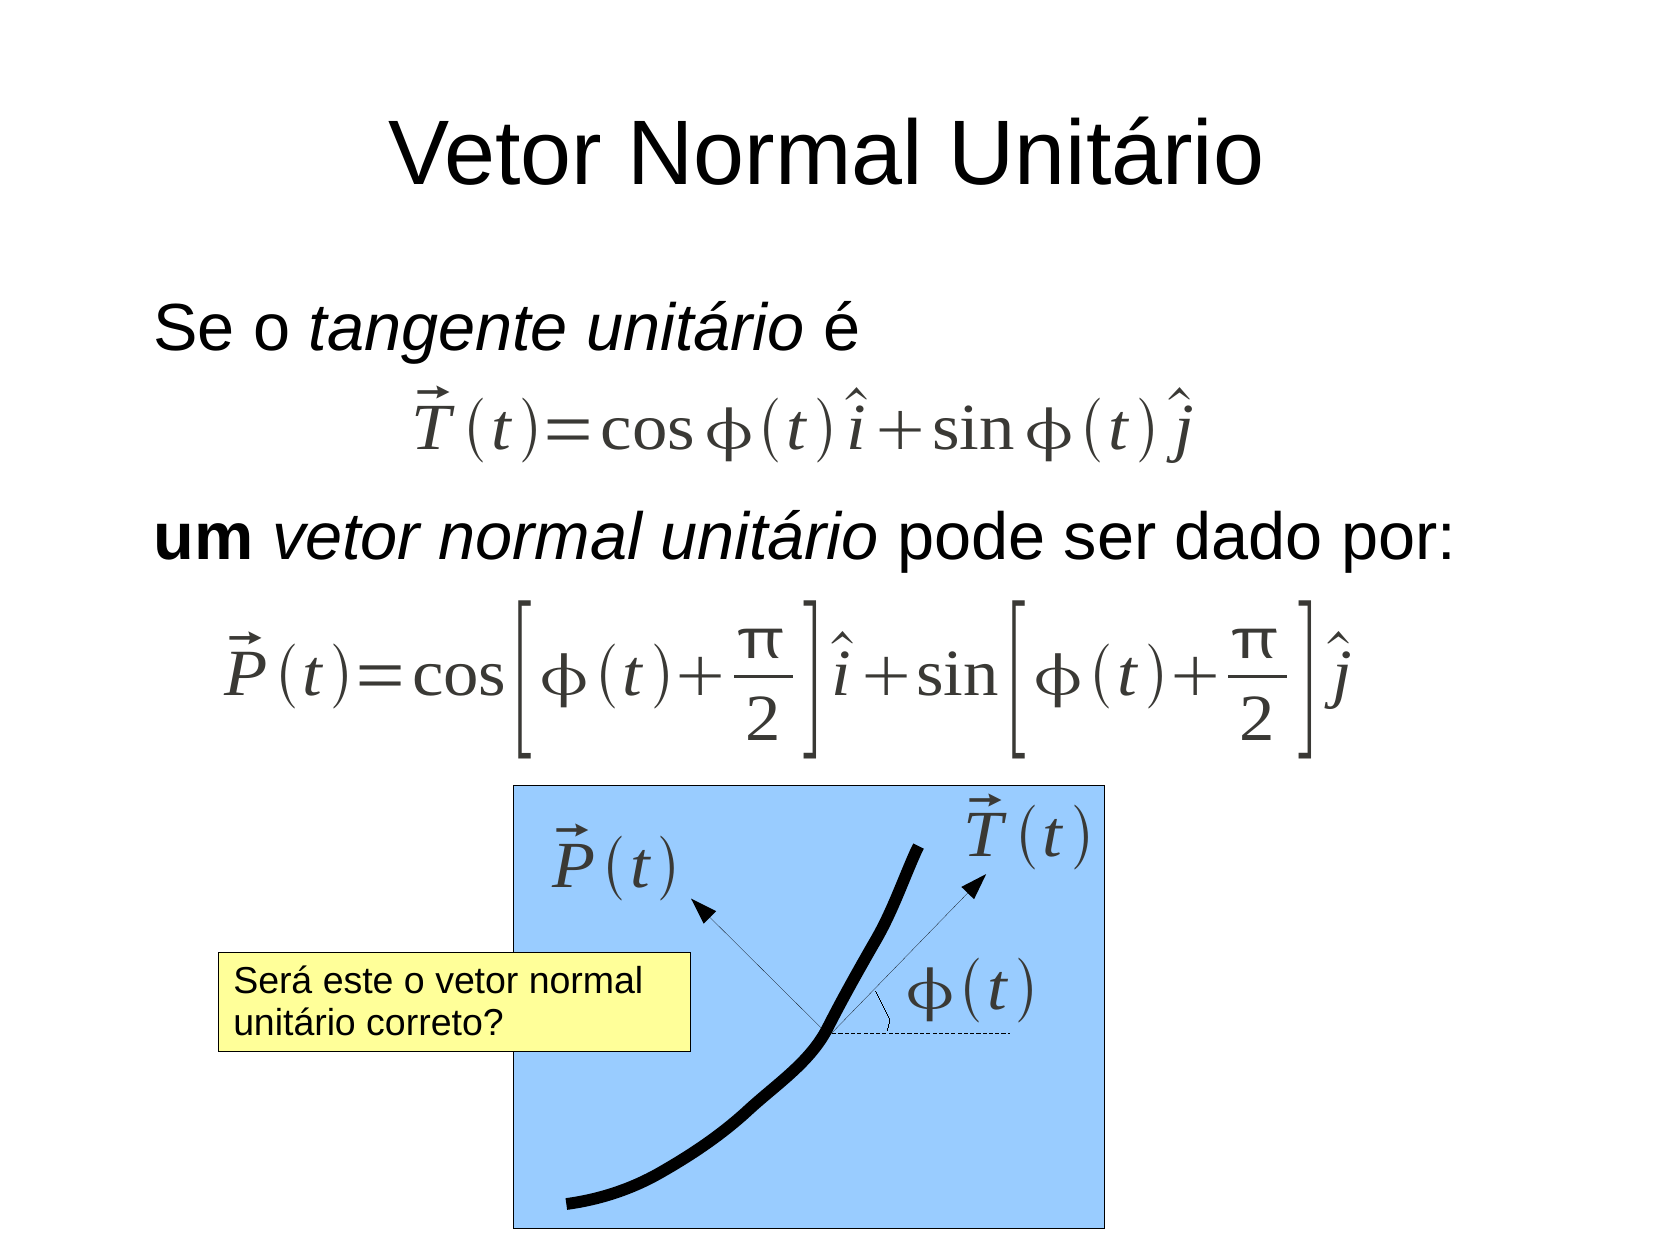

# Vetor Normal Unitário
Se o tangente unitário é
um vetor normal unitário pode ser dado por:
Será este o vetor normal unitário correto?